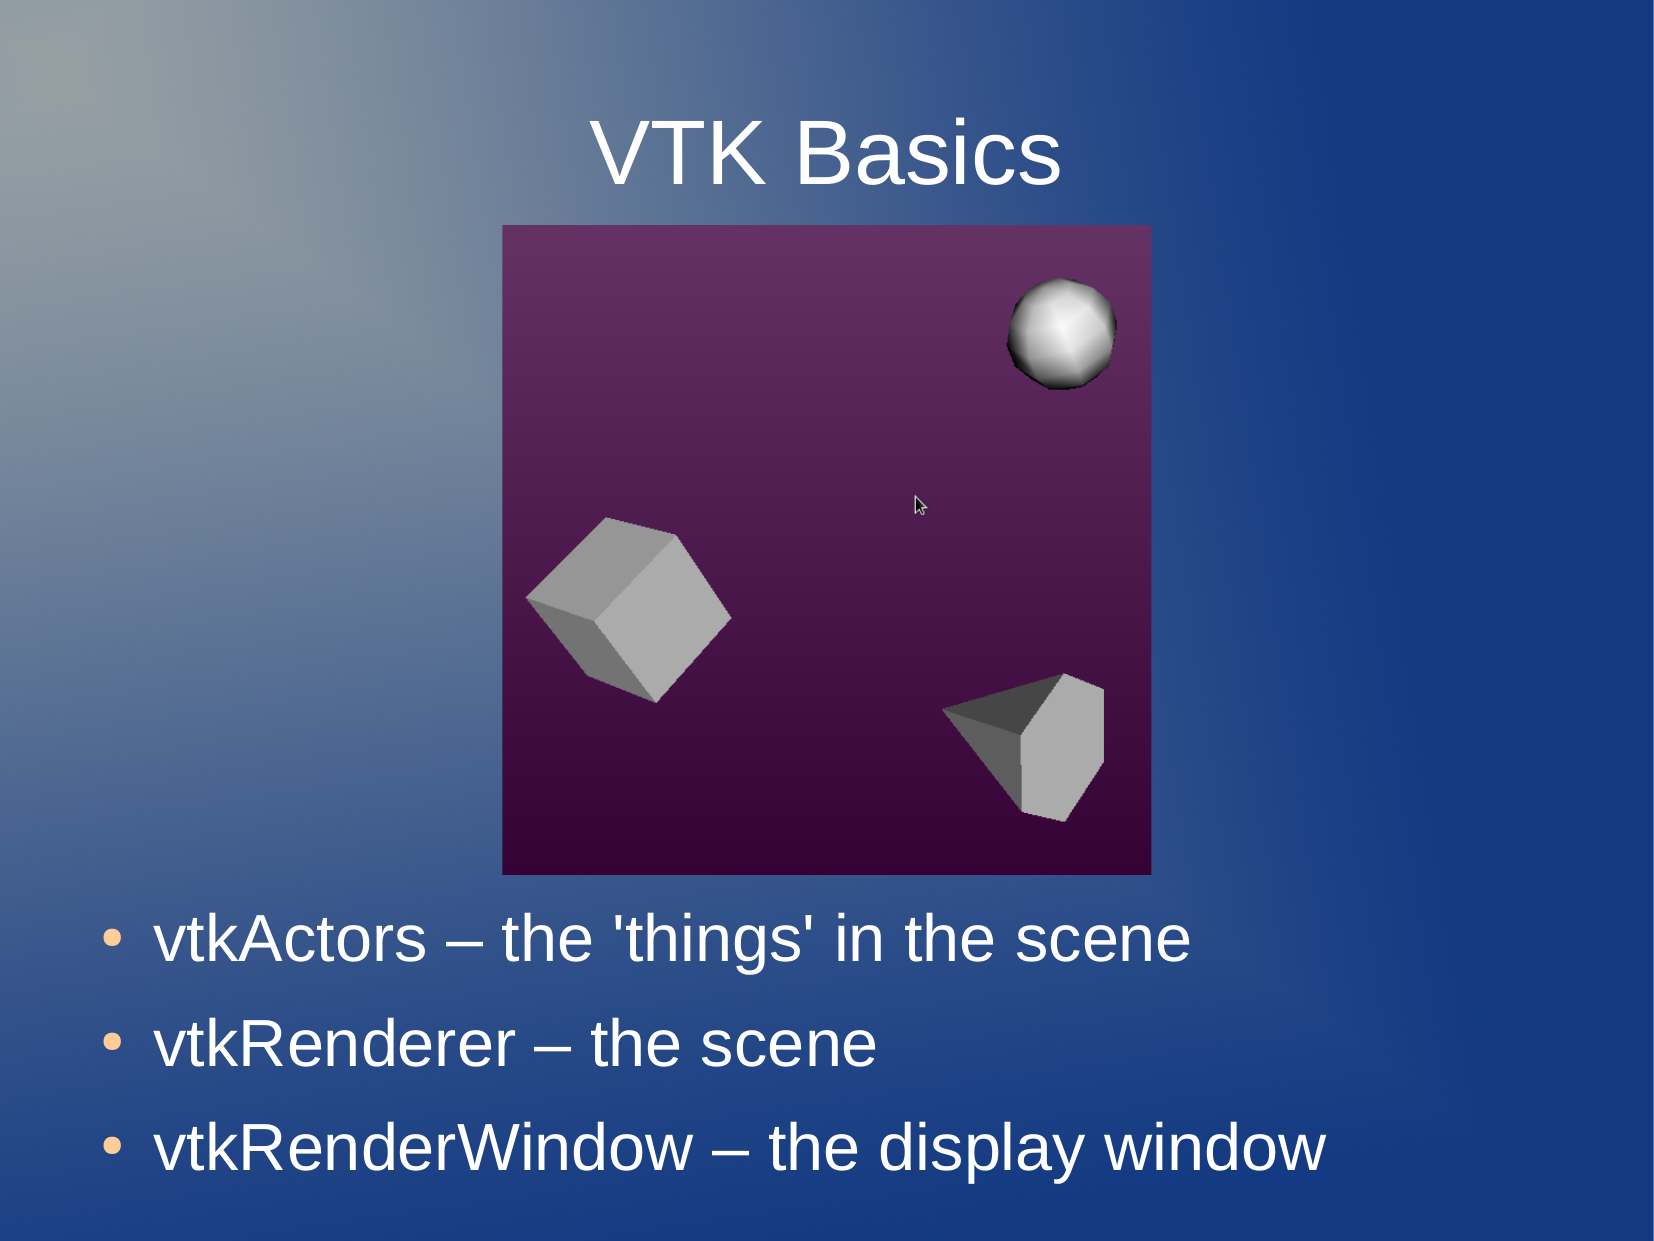

# VTK Basics
vtkActors – the 'things' in the scene
vtkRenderer – the scene
vtkRenderWindow – the display window